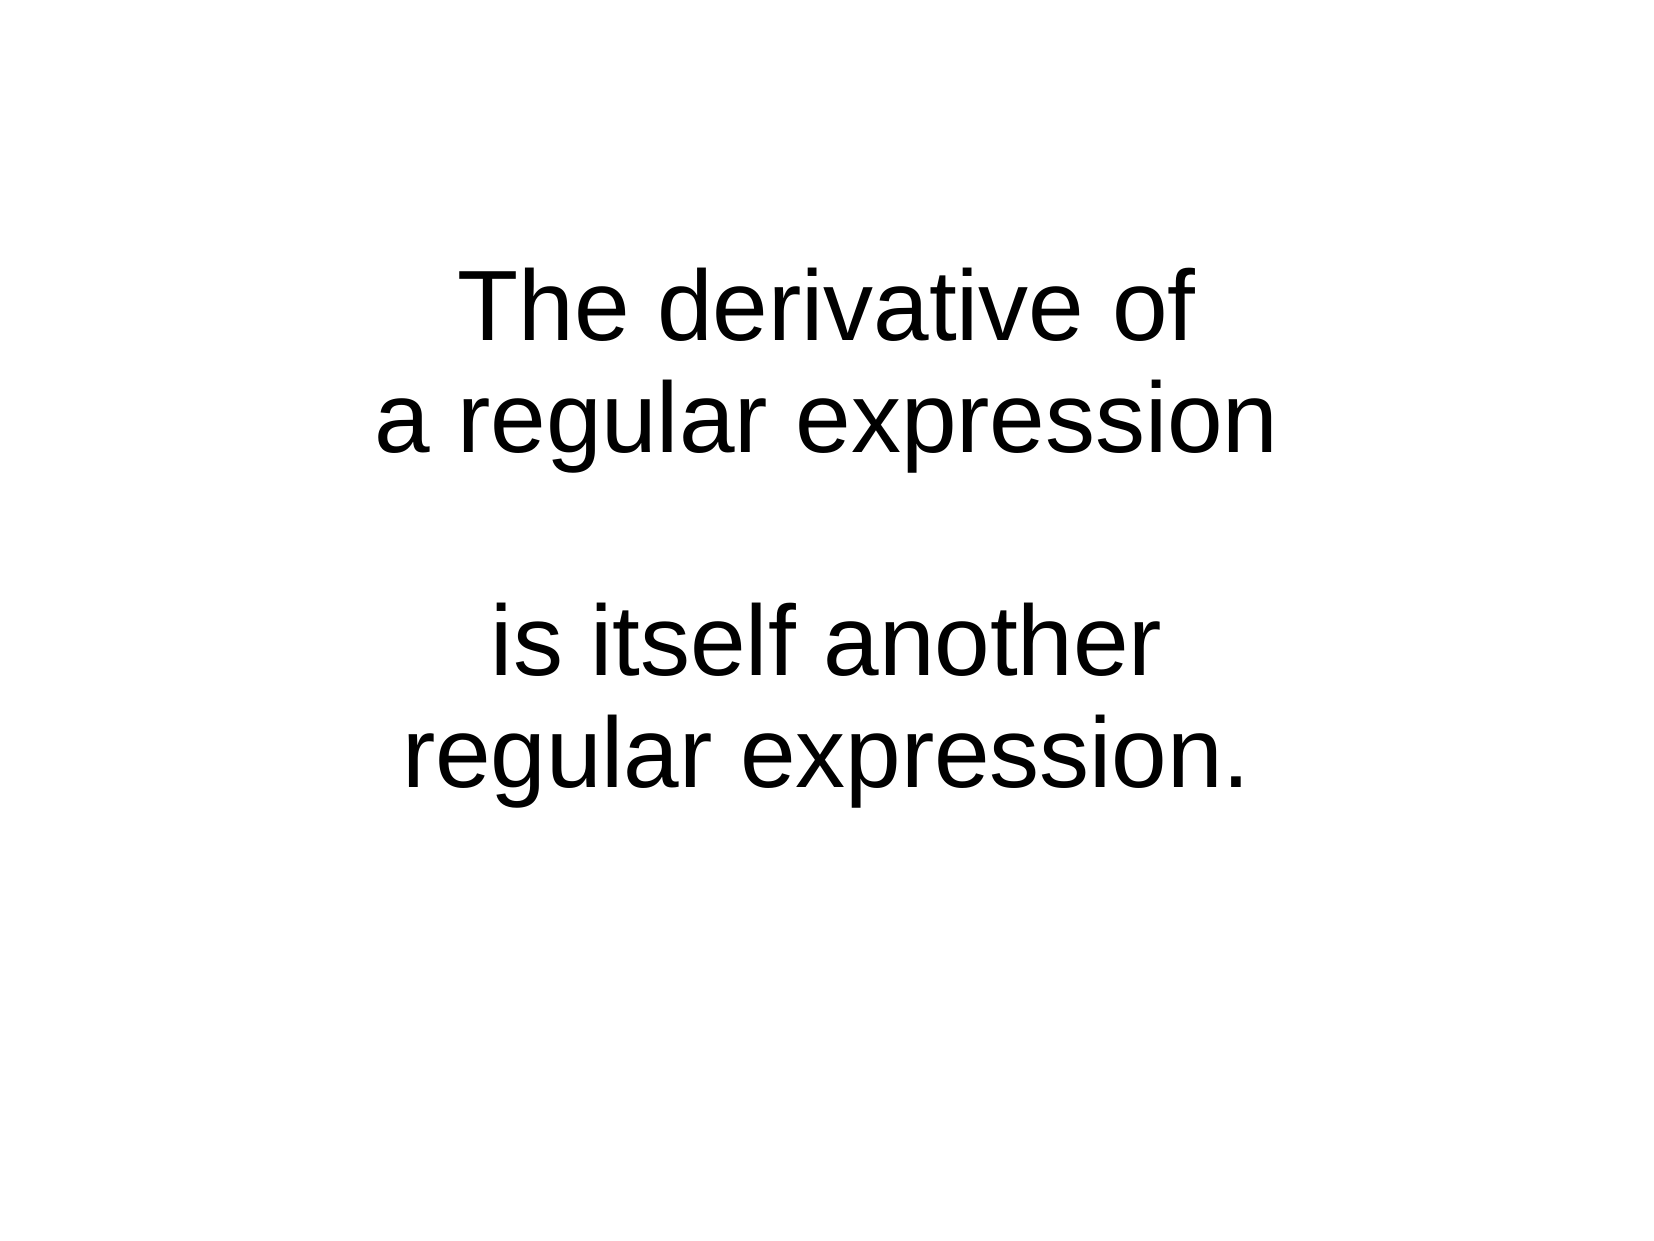

# The derivative of
a regular expression
is itself another
regular expression.